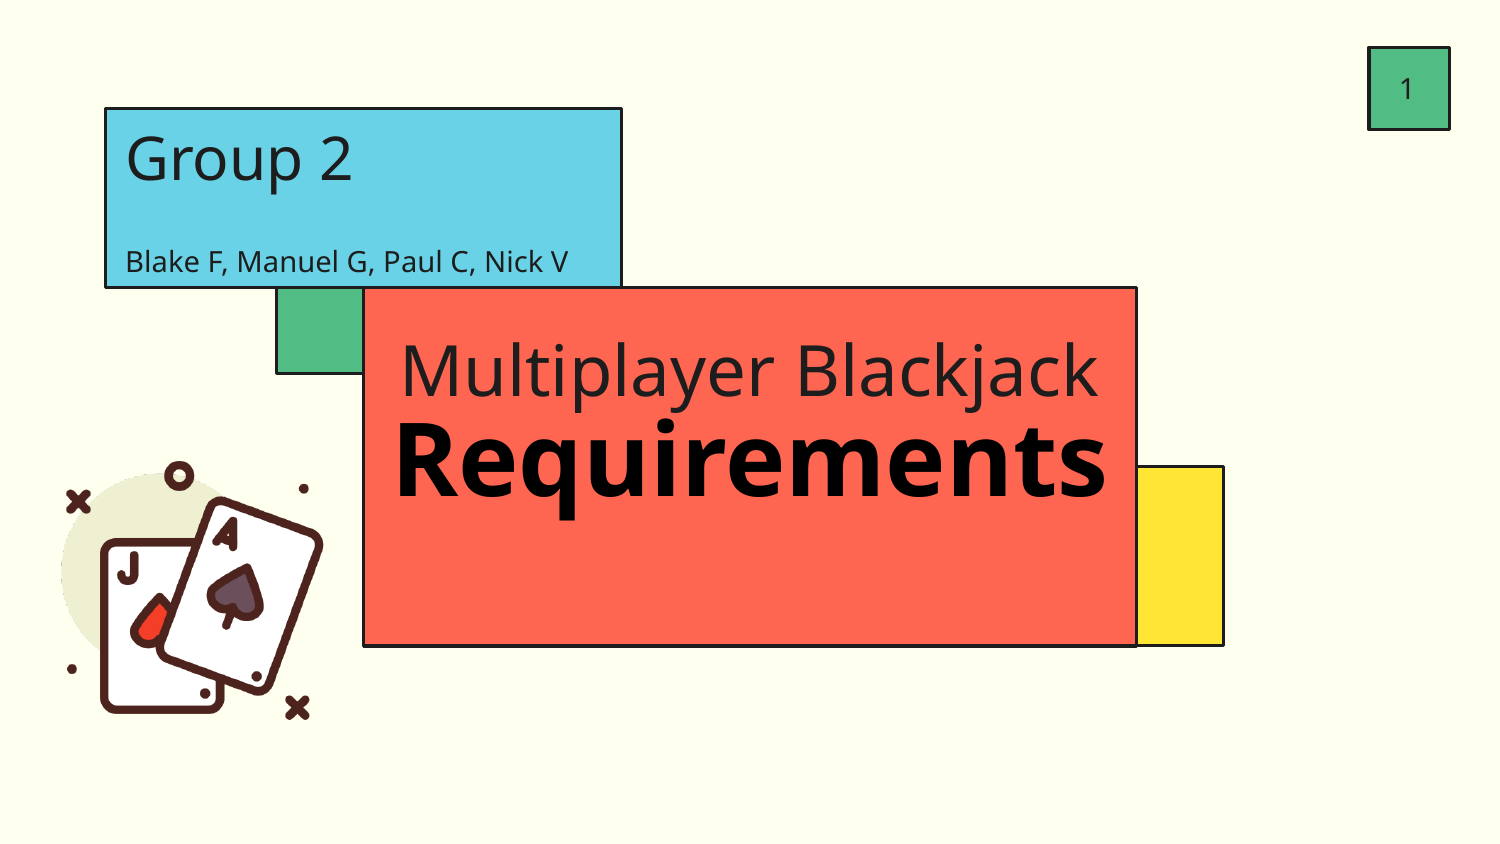

# Group 2 Blake F, Manuel G, Paul C, Nick V
Multiplayer Blackjack Requirements